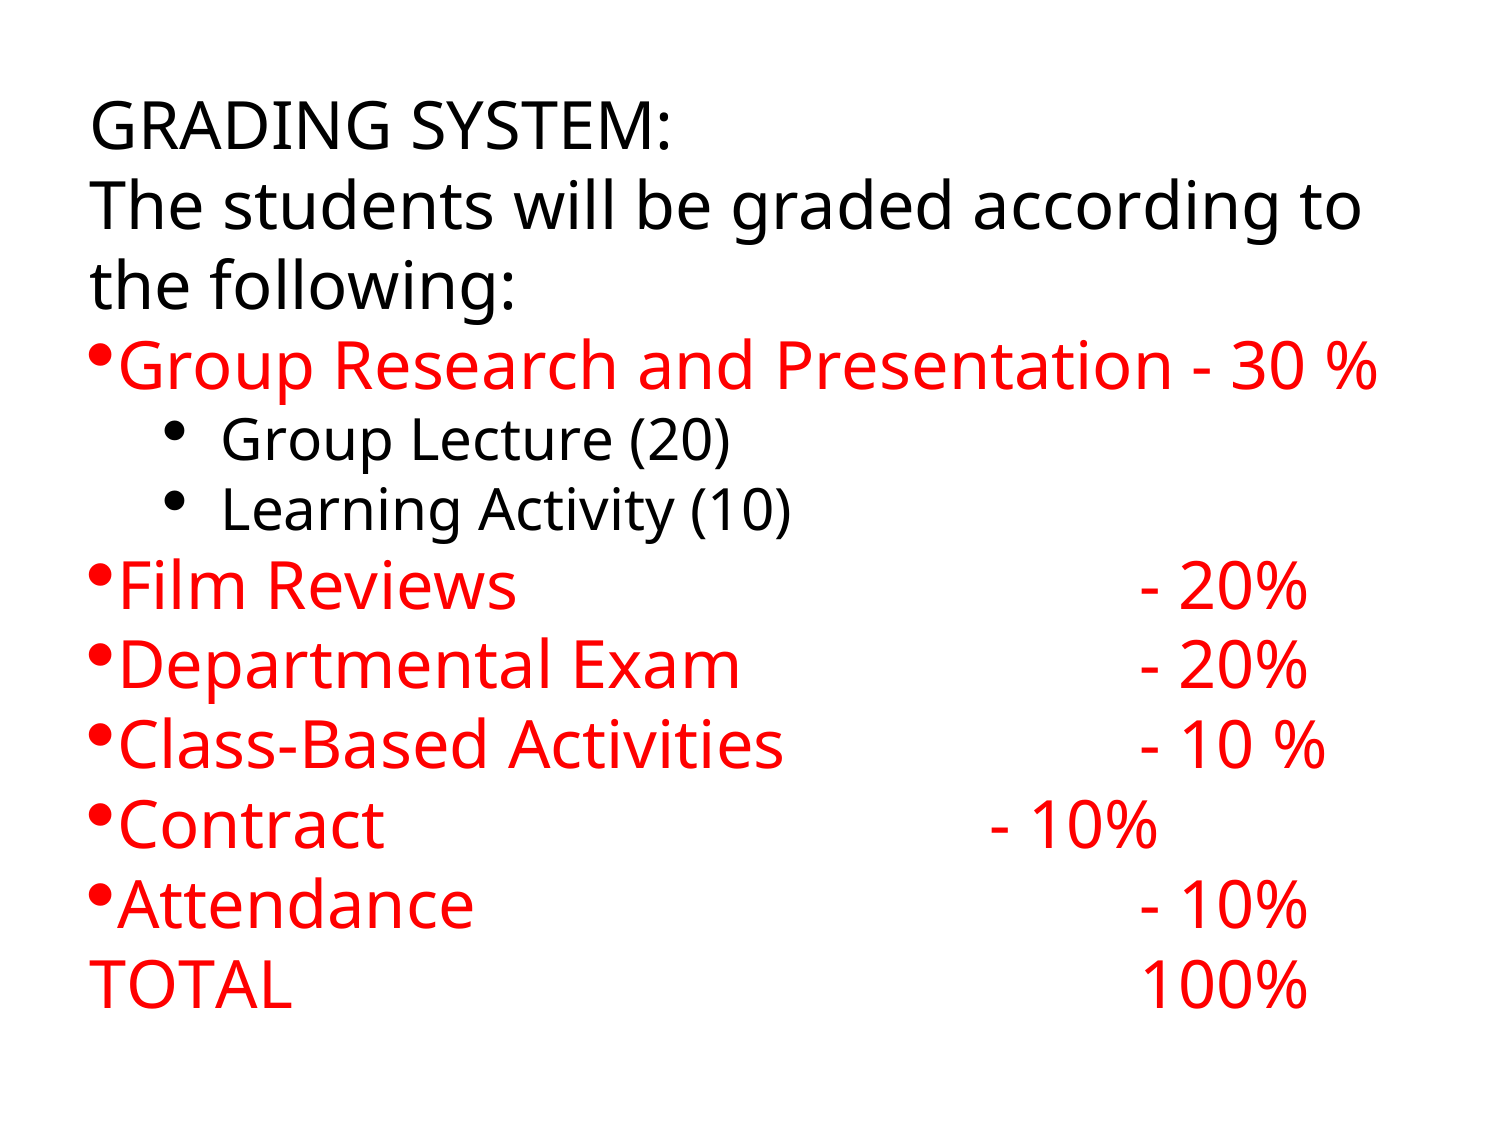

GRADING SYSTEM:
The students will be graded according to the following:
Group Research and Presentation - 30 %
Group Lecture (20)
Learning Activity (10)
Film Reviews					- 20%
Departmental Exam			- 20%
Class-Based Activities 			- 10 %
Contract					- 10%
Attendance 					- 10%
TOTAL						100%